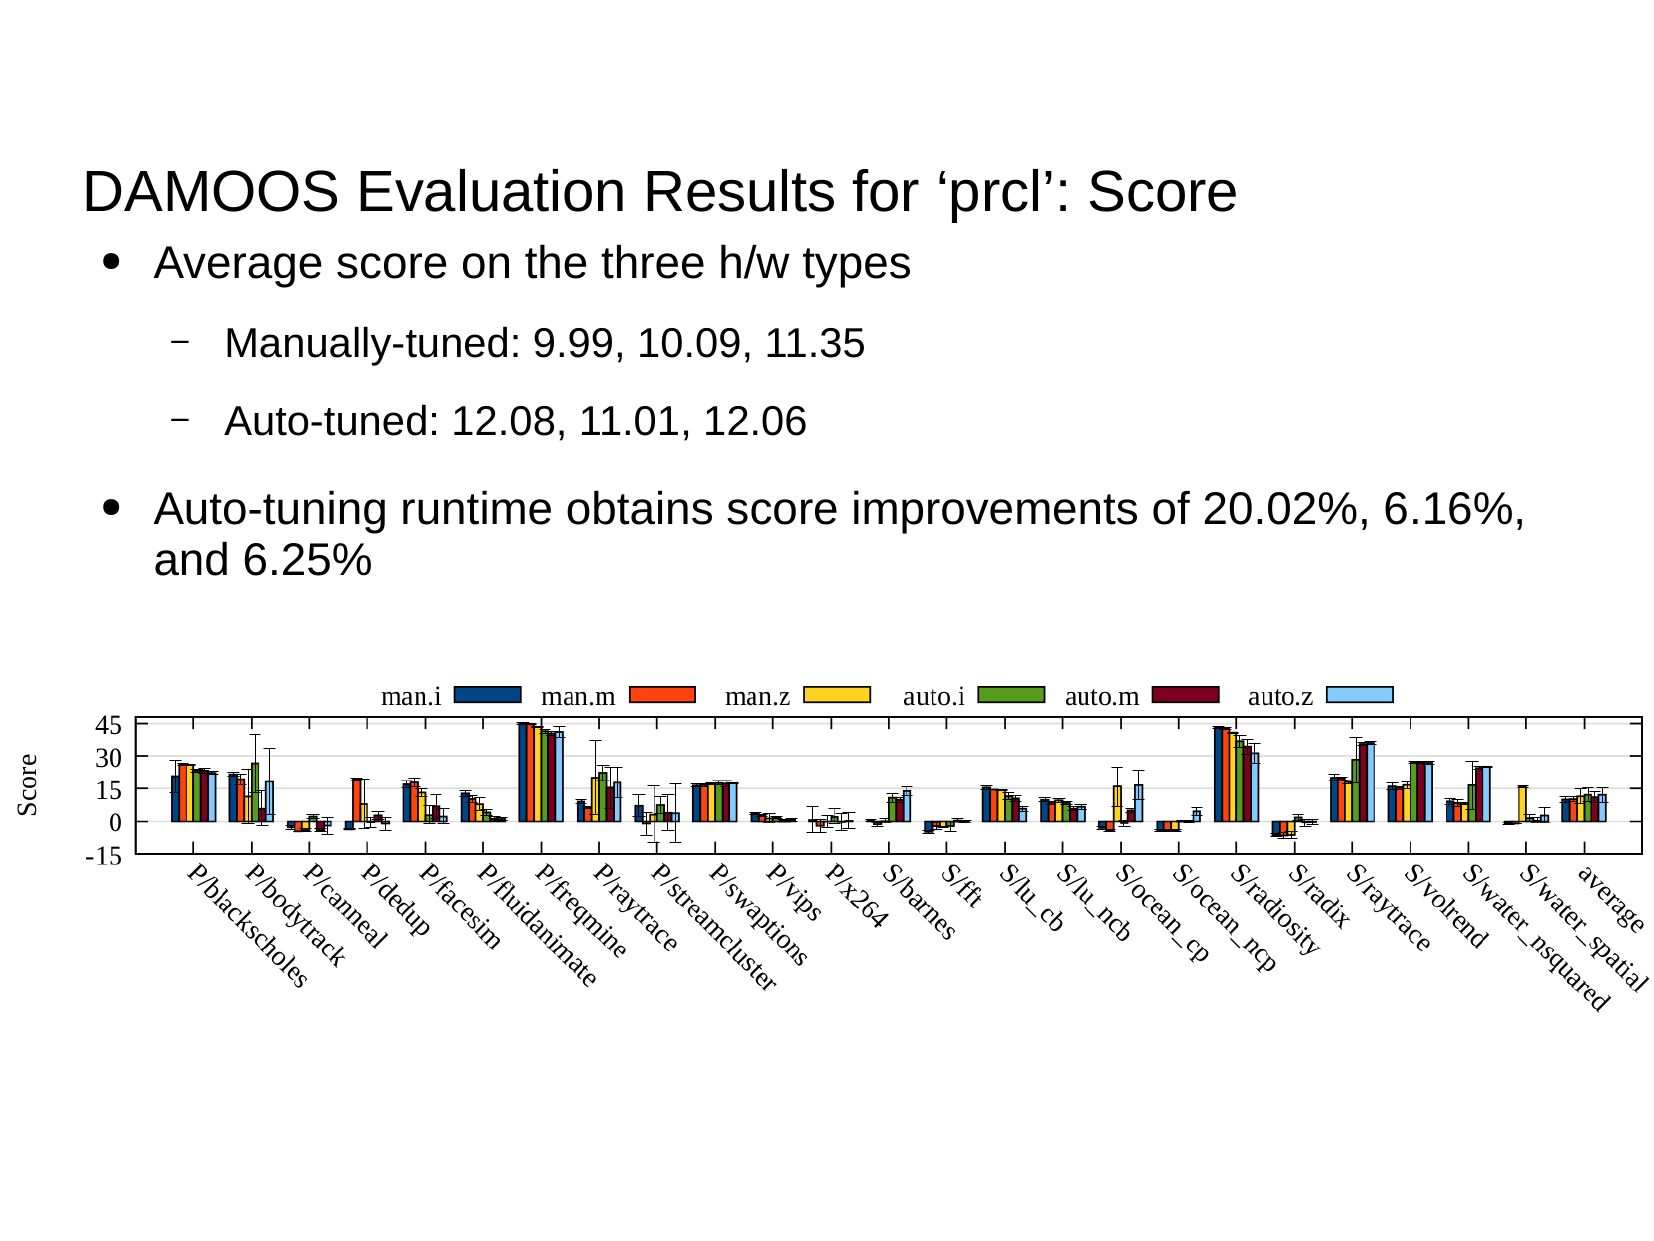

# DAMOOS Evaluation Results for ‘prcl’: Score
Average score on the three h/w types
Manually-tuned: 9.99, 10.09, 11.35
Auto-tuned: 12.08, 11.01, 12.06
Auto-tuning runtime obtains score improvements of 20.02%, 6.16%, and 6.25%